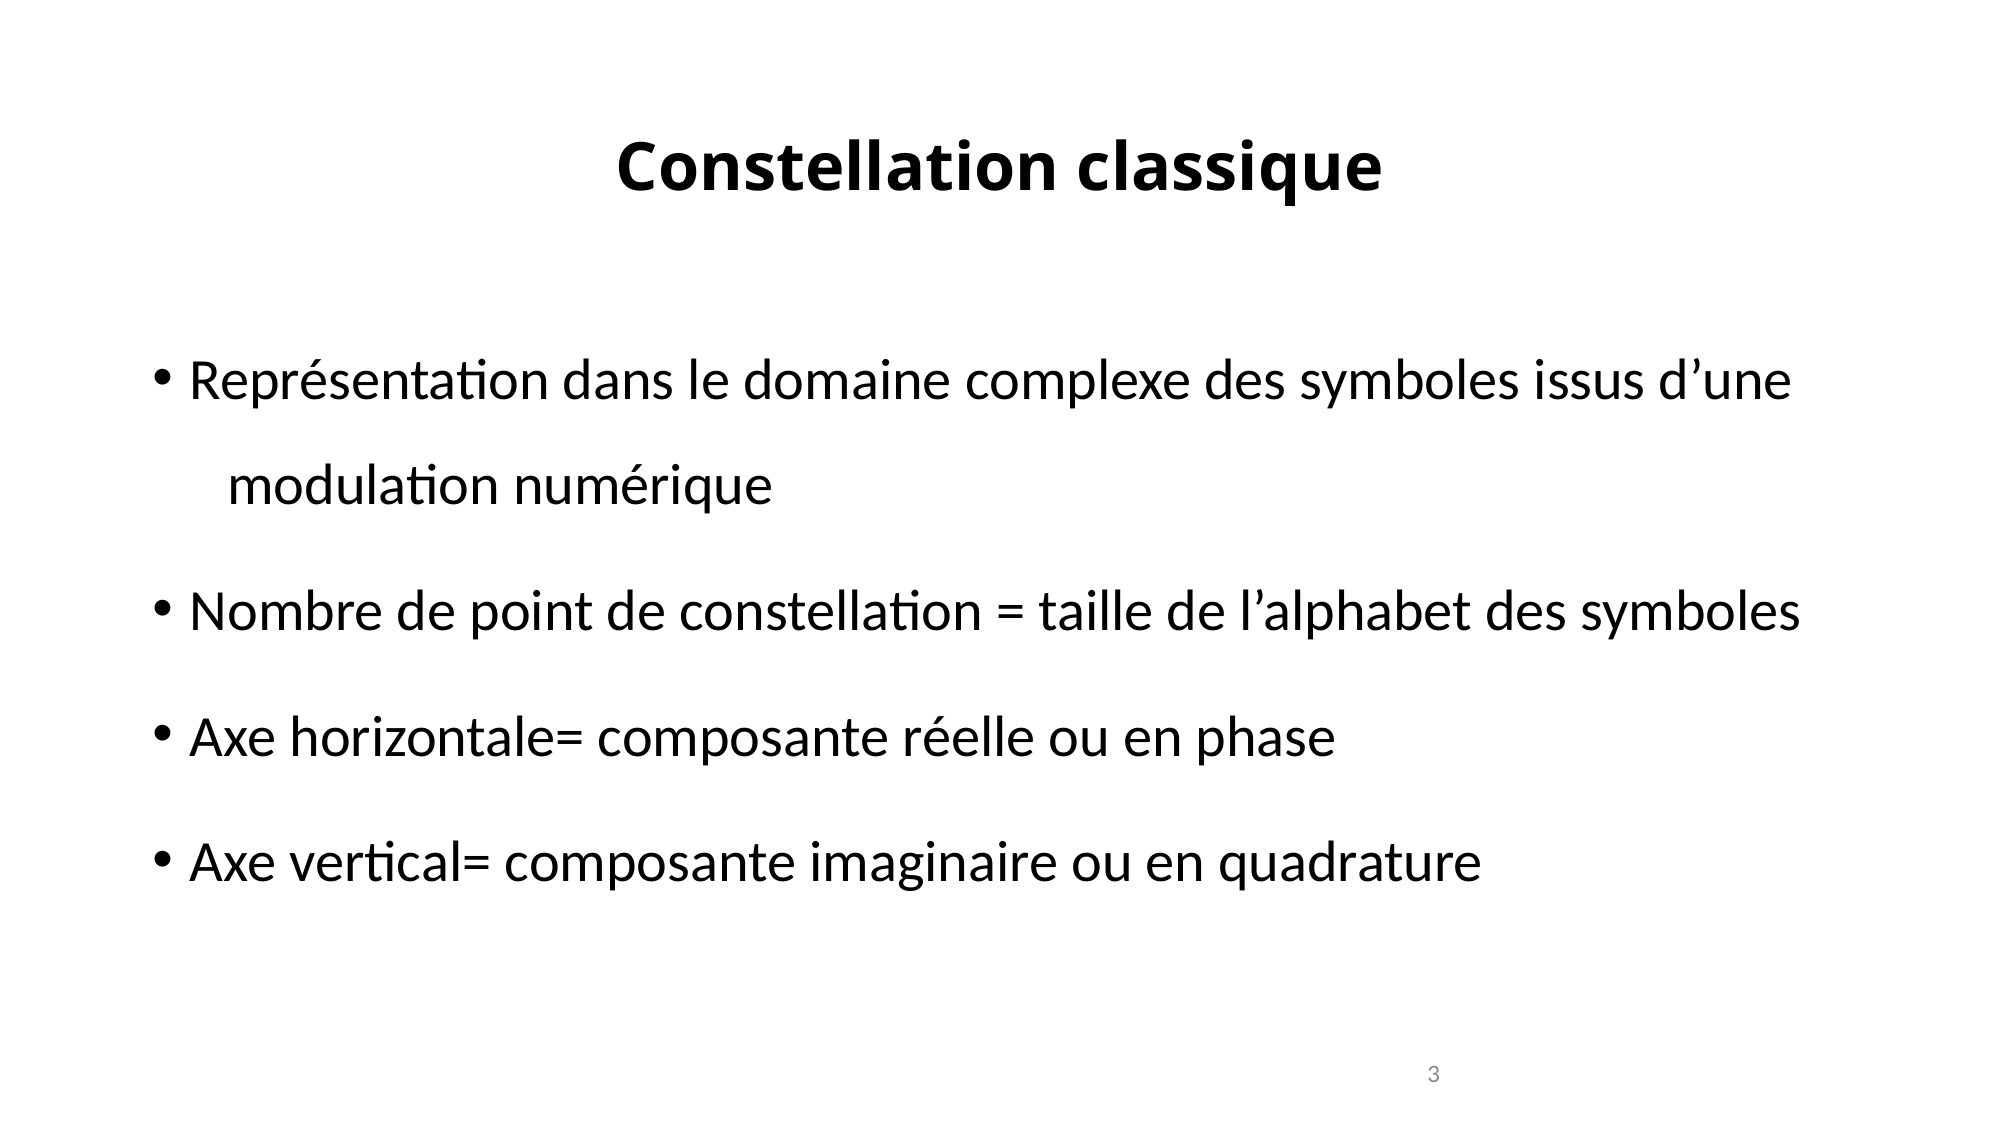

# Constellation classique
Représentation dans le domaine complexe des symboles issus d’une modulation numérique
Nombre de point de constellation = taille de l’alphabet des symboles
Axe horizontale= composante réelle ou en phase
Axe vertical= composante imaginaire ou en quadrature